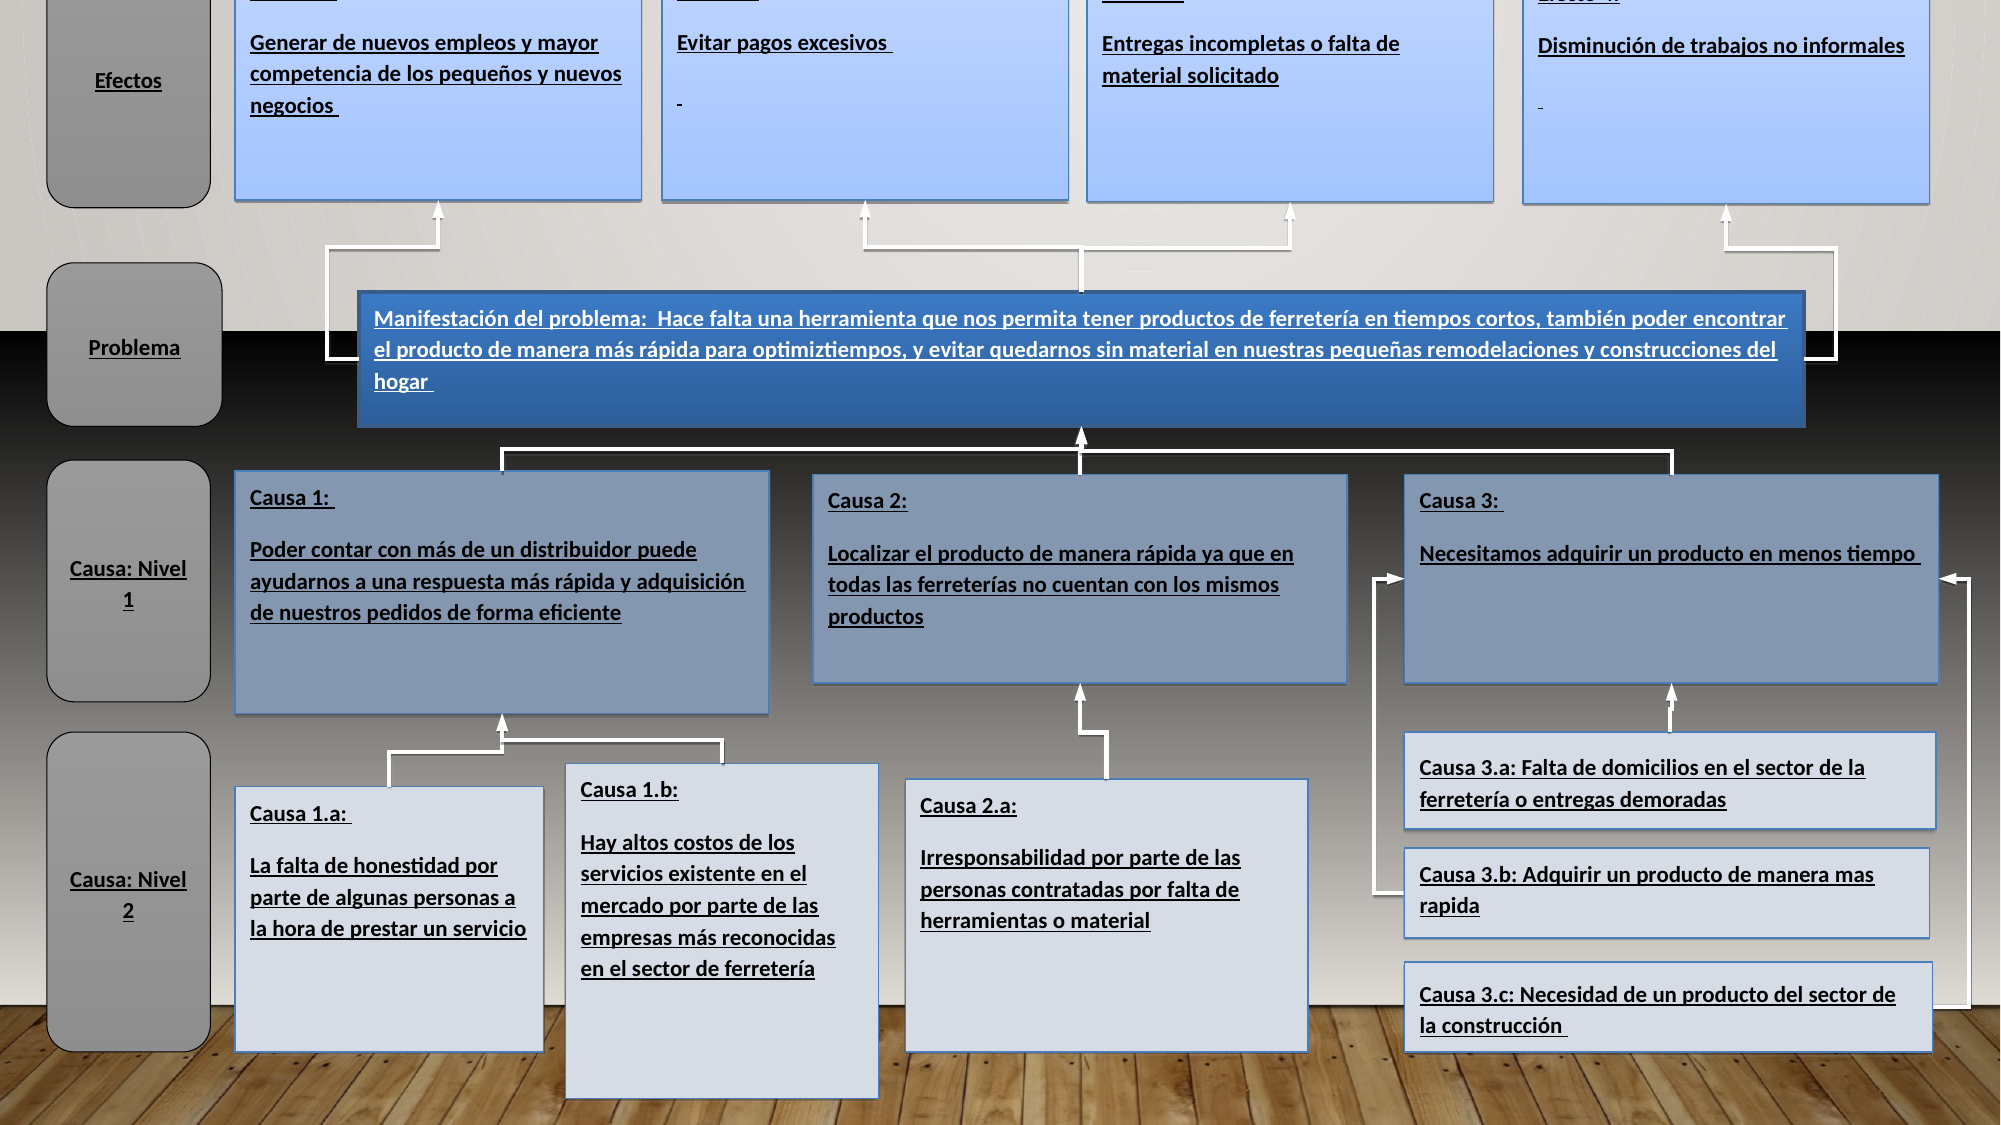

MODELO DEL ÁRBOL DE PROBLEMAS DE LWR
Efectos
Problema
Causa: Nivel 1
Causa: Nivel 2
Efecto 2:
Evitar pagos excesivos
Efecto 1:
Generar de nuevos empleos y mayor competencia de los pequeños y nuevos negocios
Efecto 3:
Entregas incompletas o falta de material solicitado
Efecto 4:
Disminución de trabajos no informales
Manifestación del problema: Hace falta una herramienta que nos permita tener productos de ferretería en tiempos cortos, también poder encontrar el producto de manera más rápida para optimiztiempos, y evitar quedarnos sin material en nuestras pequeñas remodelaciones y construcciones del hogar
Causa 1:
Poder contar con más de un distribuidor puede ayudarnos a una respuesta más rápida y adquisición de nuestros pedidos de forma eficiente
Causa 2:
Localizar el producto de manera rápida ya que en todas las ferreterías no cuentan con los mismos productos
Causa 3:
Necesitamos adquirir un producto en menos tiempo
Causa 3.a: Falta de domicilios en el sector de la ferretería o entregas demoradas
Causa 1.b:
Hay altos costos de los servicios existente en el mercado por parte de las empresas más reconocidas en el sector de ferretería
Causa 2.a:
Irresponsabilidad por parte de las personas contratadas por falta de herramientas o material
Causa 1.a:
La falta de honestidad por parte de algunas personas a la hora de prestar un servicio
Causa 3.b: Adquirir un producto de manera mas rapida
Causa 3.c: Necesidad de un producto del sector de la construcción